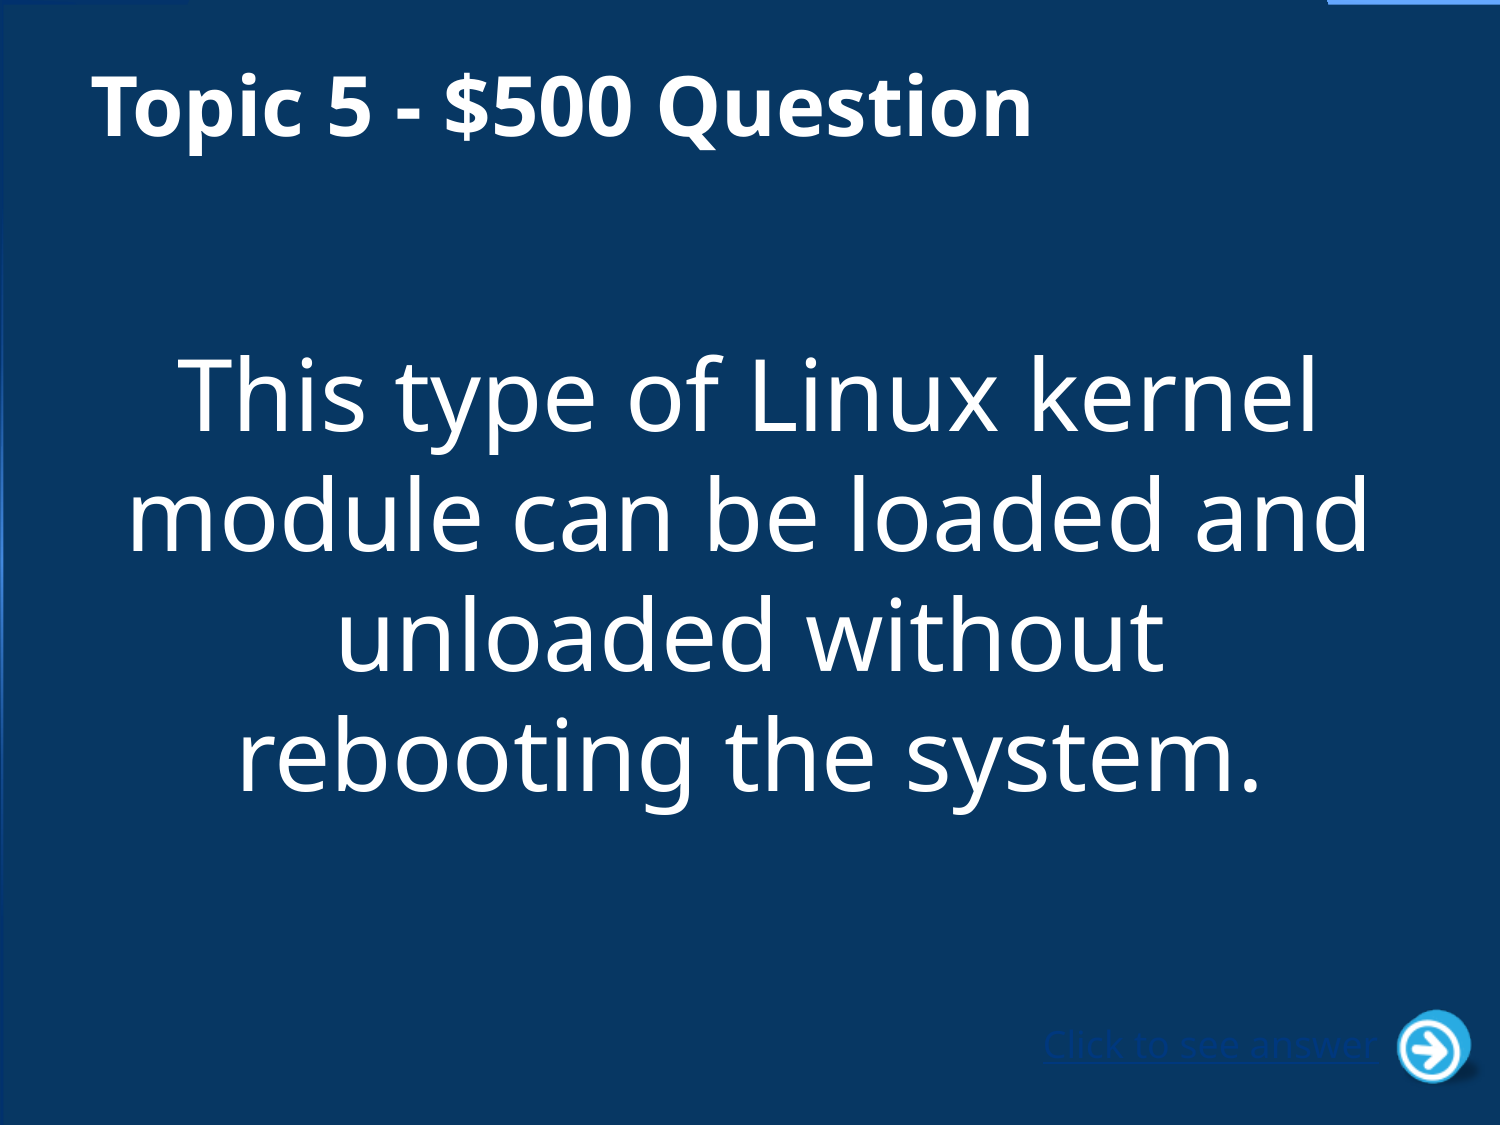

Topic 5 - $500 Question
# This type of Linux kernel module can be loaded and unloaded without rebooting the system.
Click to see answer